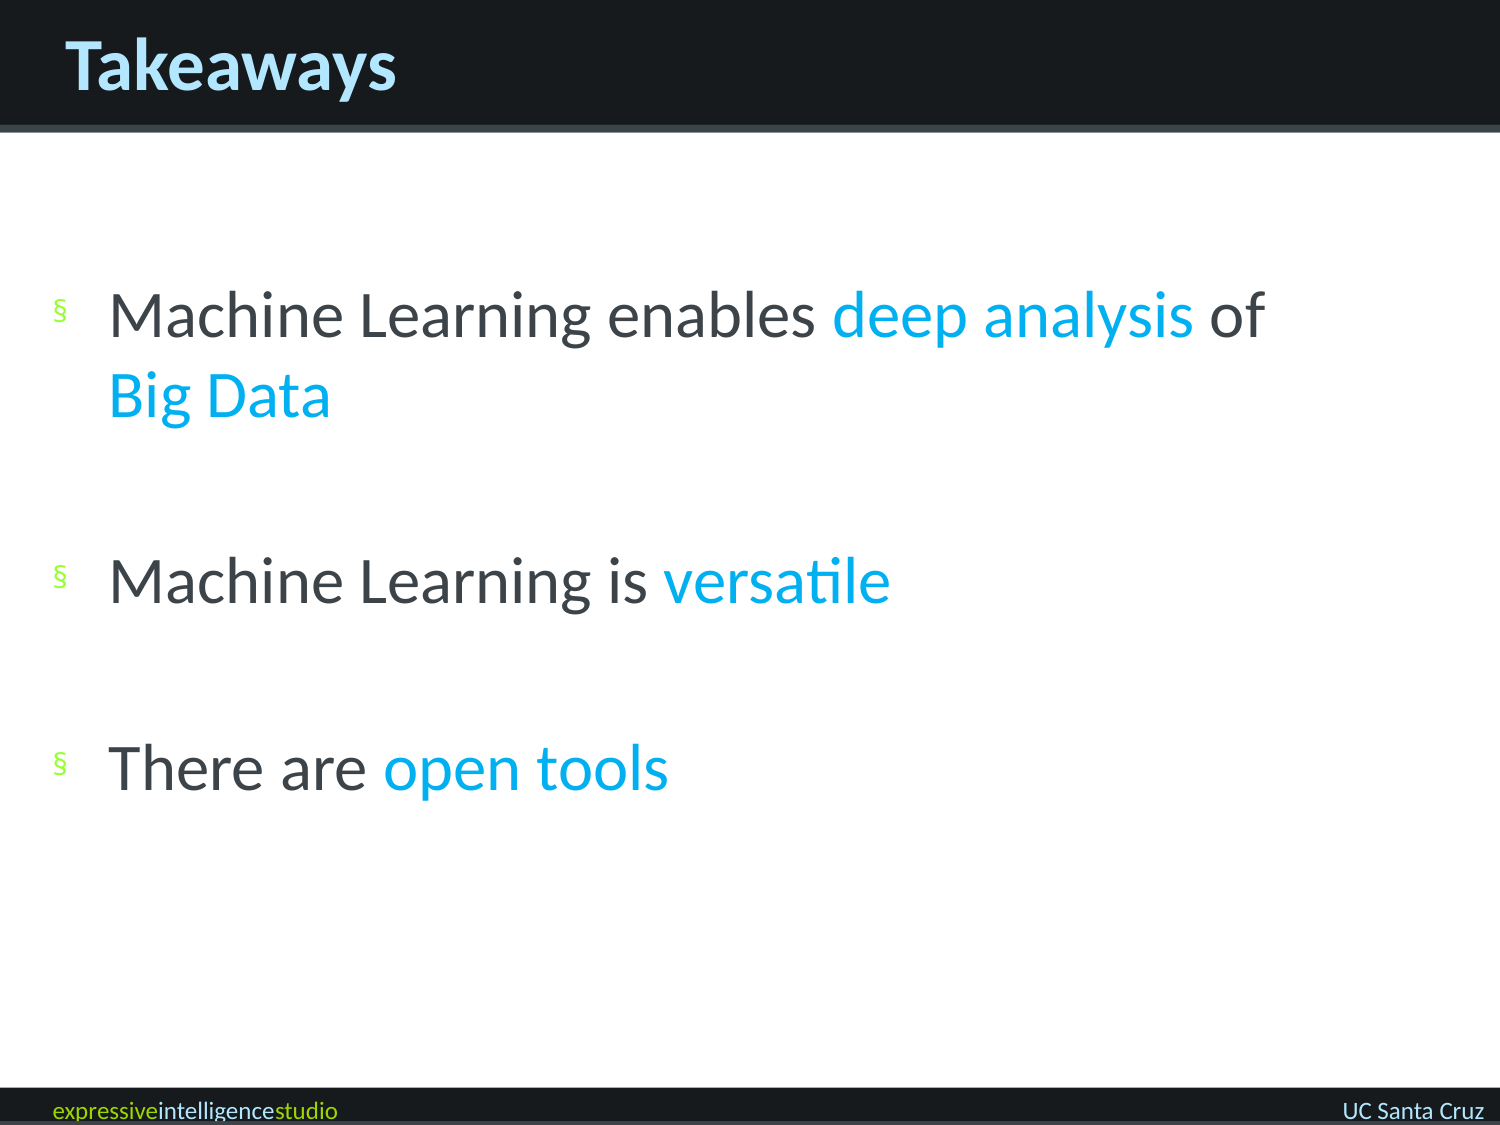

# Takeaways
Machine Learning enables deep analysis of Big Data
Machine Learning is versatile
There are open tools